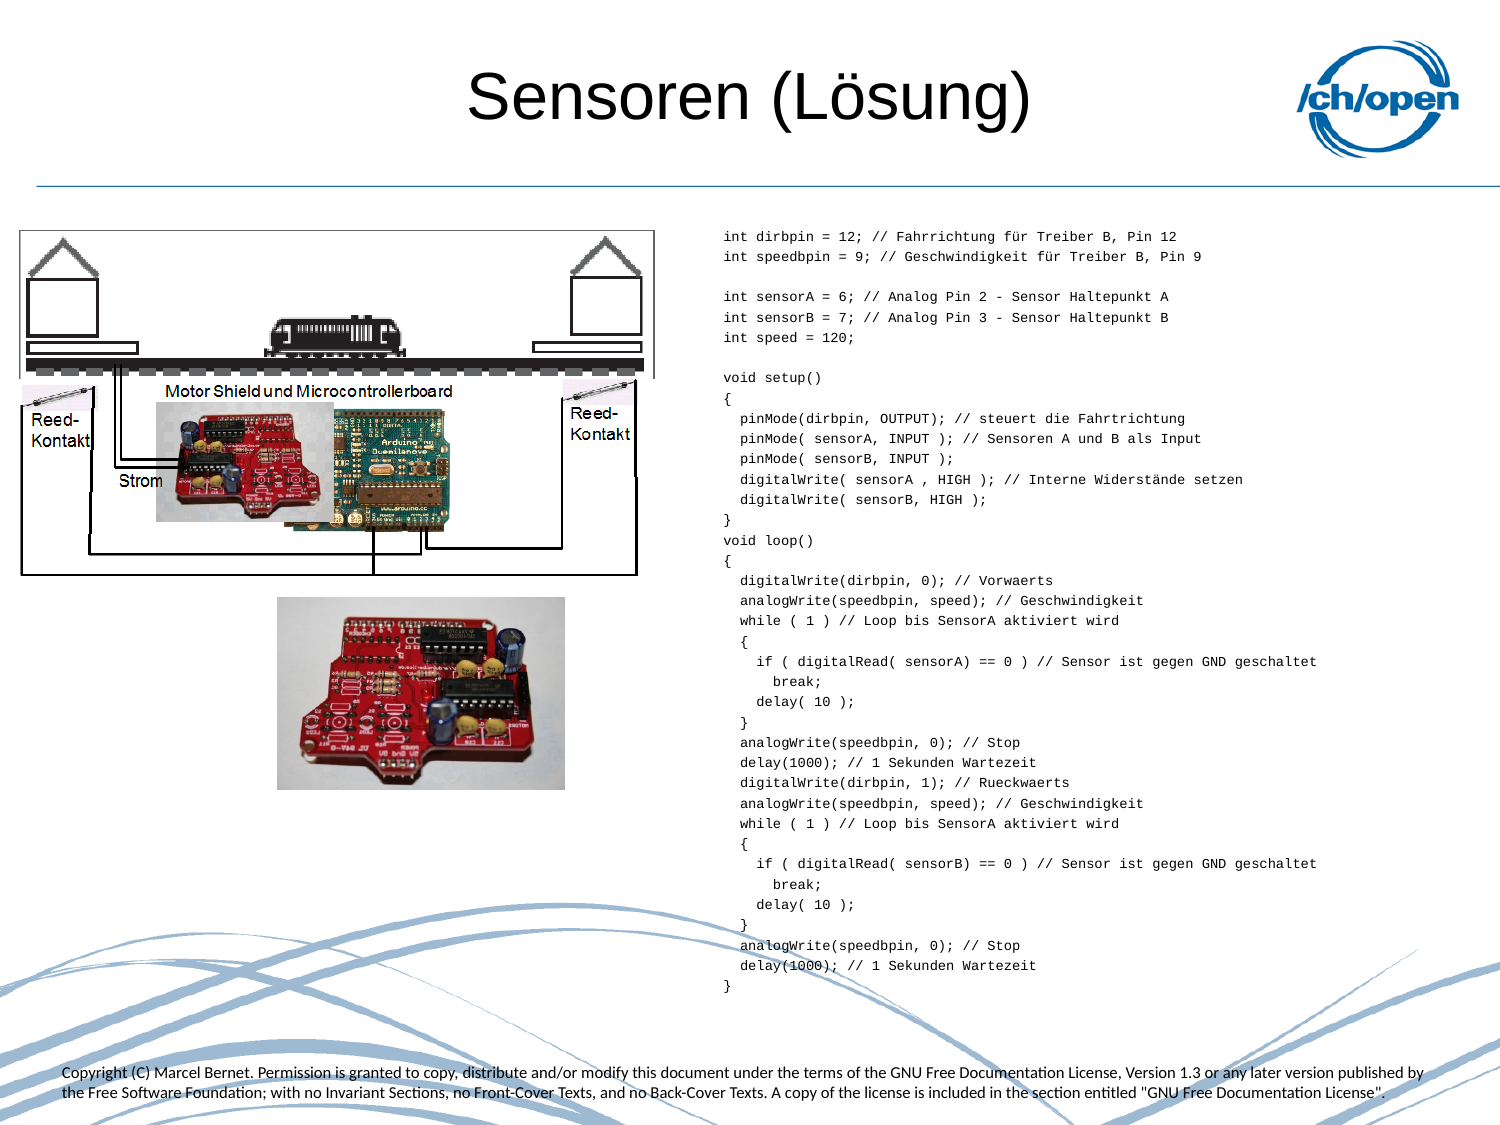

Sensoren (Lösung)
# int dirbpin = 12; // Fahrrichtung für Treiber B, Pin 12
int speedbpin = 9; // Geschwindigkeit für Treiber B, Pin 9
int sensorA = 6; // Analog Pin 2 - Sensor Haltepunkt A
int sensorB = 7; // Analog Pin 3 - Sensor Haltepunkt B
int speed = 120;
void setup()
{
 pinMode(dirbpin, OUTPUT); // steuert die Fahrtrichtung
 pinMode( sensorA, INPUT ); // Sensoren A und B als Input
 pinMode( sensorB, INPUT );
 digitalWrite( sensorA , HIGH ); // Interne Widerstände setzen
 digitalWrite( sensorB, HIGH );
}
void loop()
{
 digitalWrite(dirbpin, 0); // Vorwaerts
 analogWrite(speedbpin, speed); // Geschwindigkeit
 while ( 1 ) // Loop bis SensorA aktiviert wird
 {
 if ( digitalRead( sensorA) == 0 ) // Sensor ist gegen GND geschaltet
 break;
 delay( 10 );
 }
 analogWrite(speedbpin, 0); // Stop
 delay(1000); // 1 Sekunden Wartezeit
 digitalWrite(dirbpin, 1); // Rueckwaerts
 analogWrite(speedbpin, speed); // Geschwindigkeit
 while ( 1 ) // Loop bis SensorA aktiviert wird
 {
 if ( digitalRead( sensorB) == 0 ) // Sensor ist gegen GND geschaltet
 break;
 delay( 10 );
 }
 analogWrite(speedbpin, 0); // Stop
 delay(1000); // 1 Sekunden Wartezeit
}